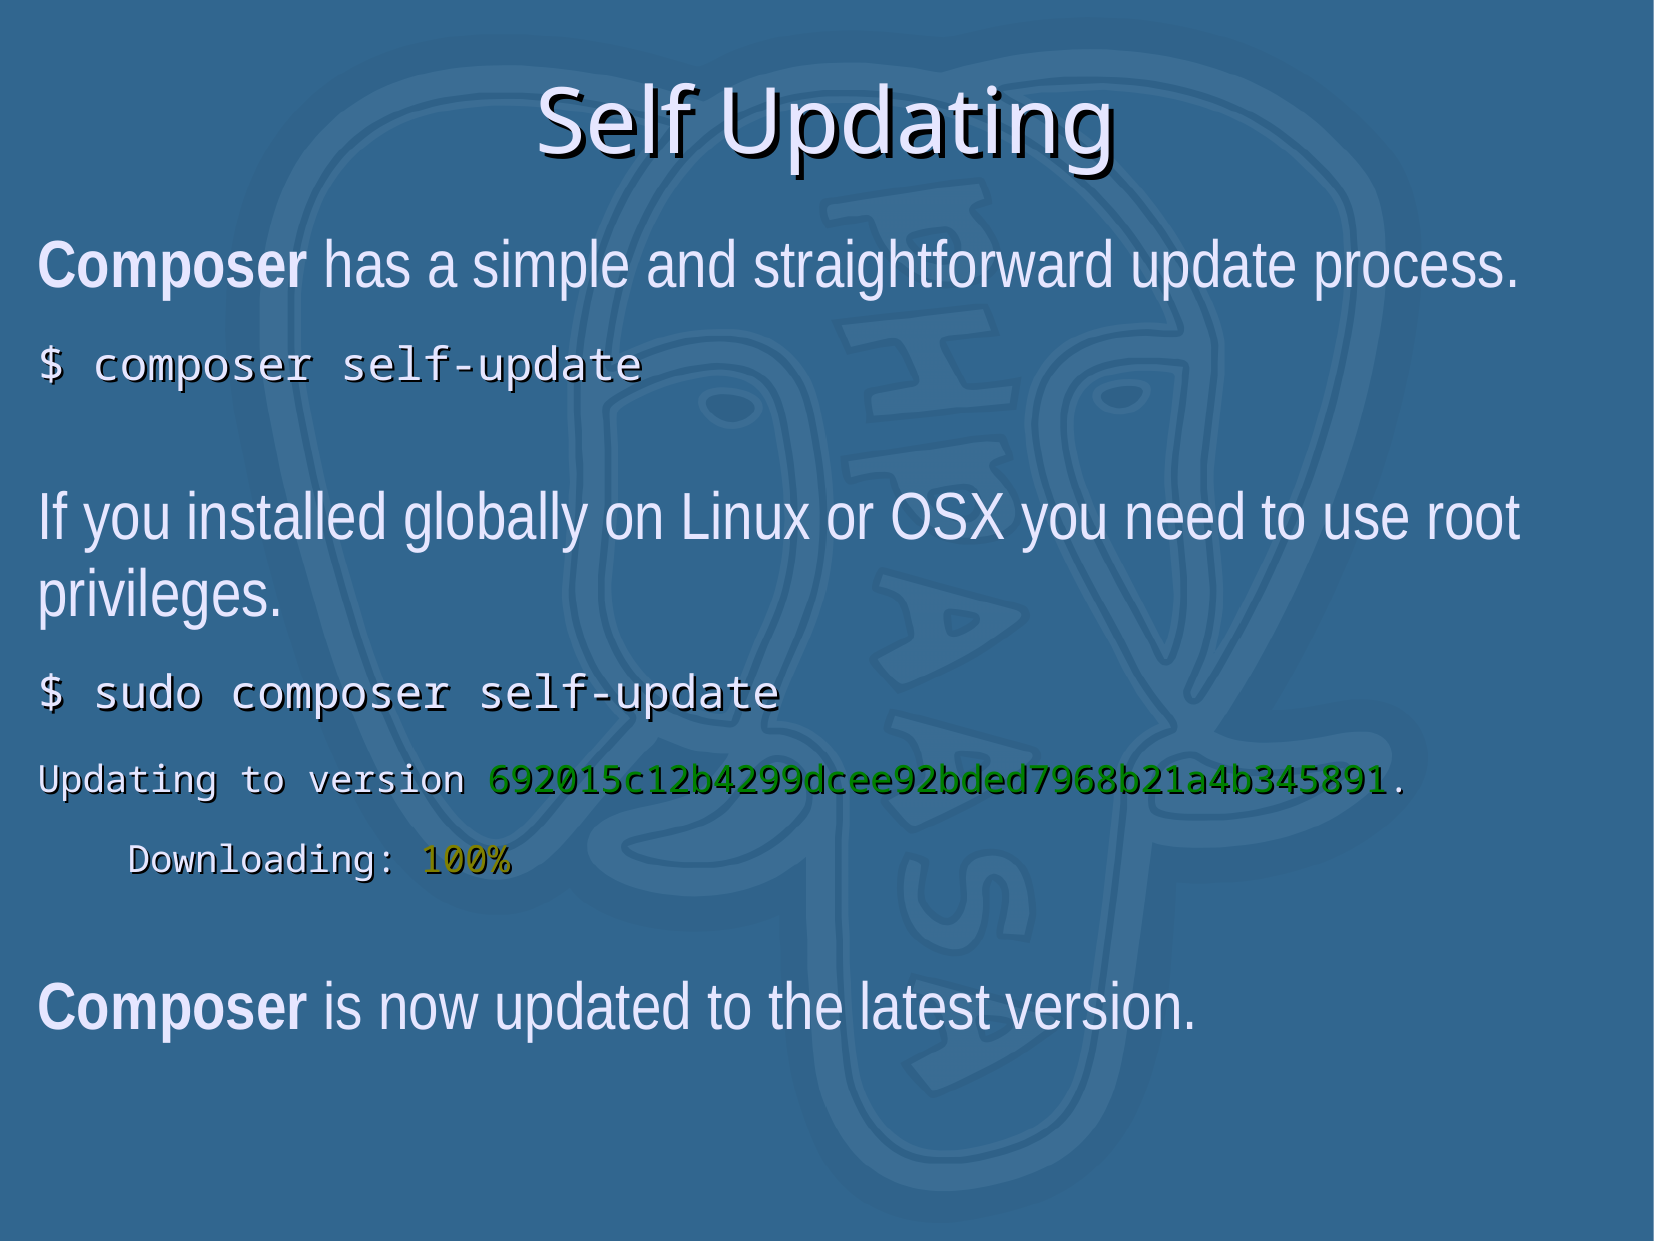

# Self Updating
Composer has a simple and straightforward update process.
$ composer self-update
If you installed globally on Linux or OSX you need to use root privileges.
$ sudo composer self-update
Updating to version 692015c12b4299dcee92bded7968b21a4b345891.
 Downloading: 100%
Composer is now updated to the latest version.